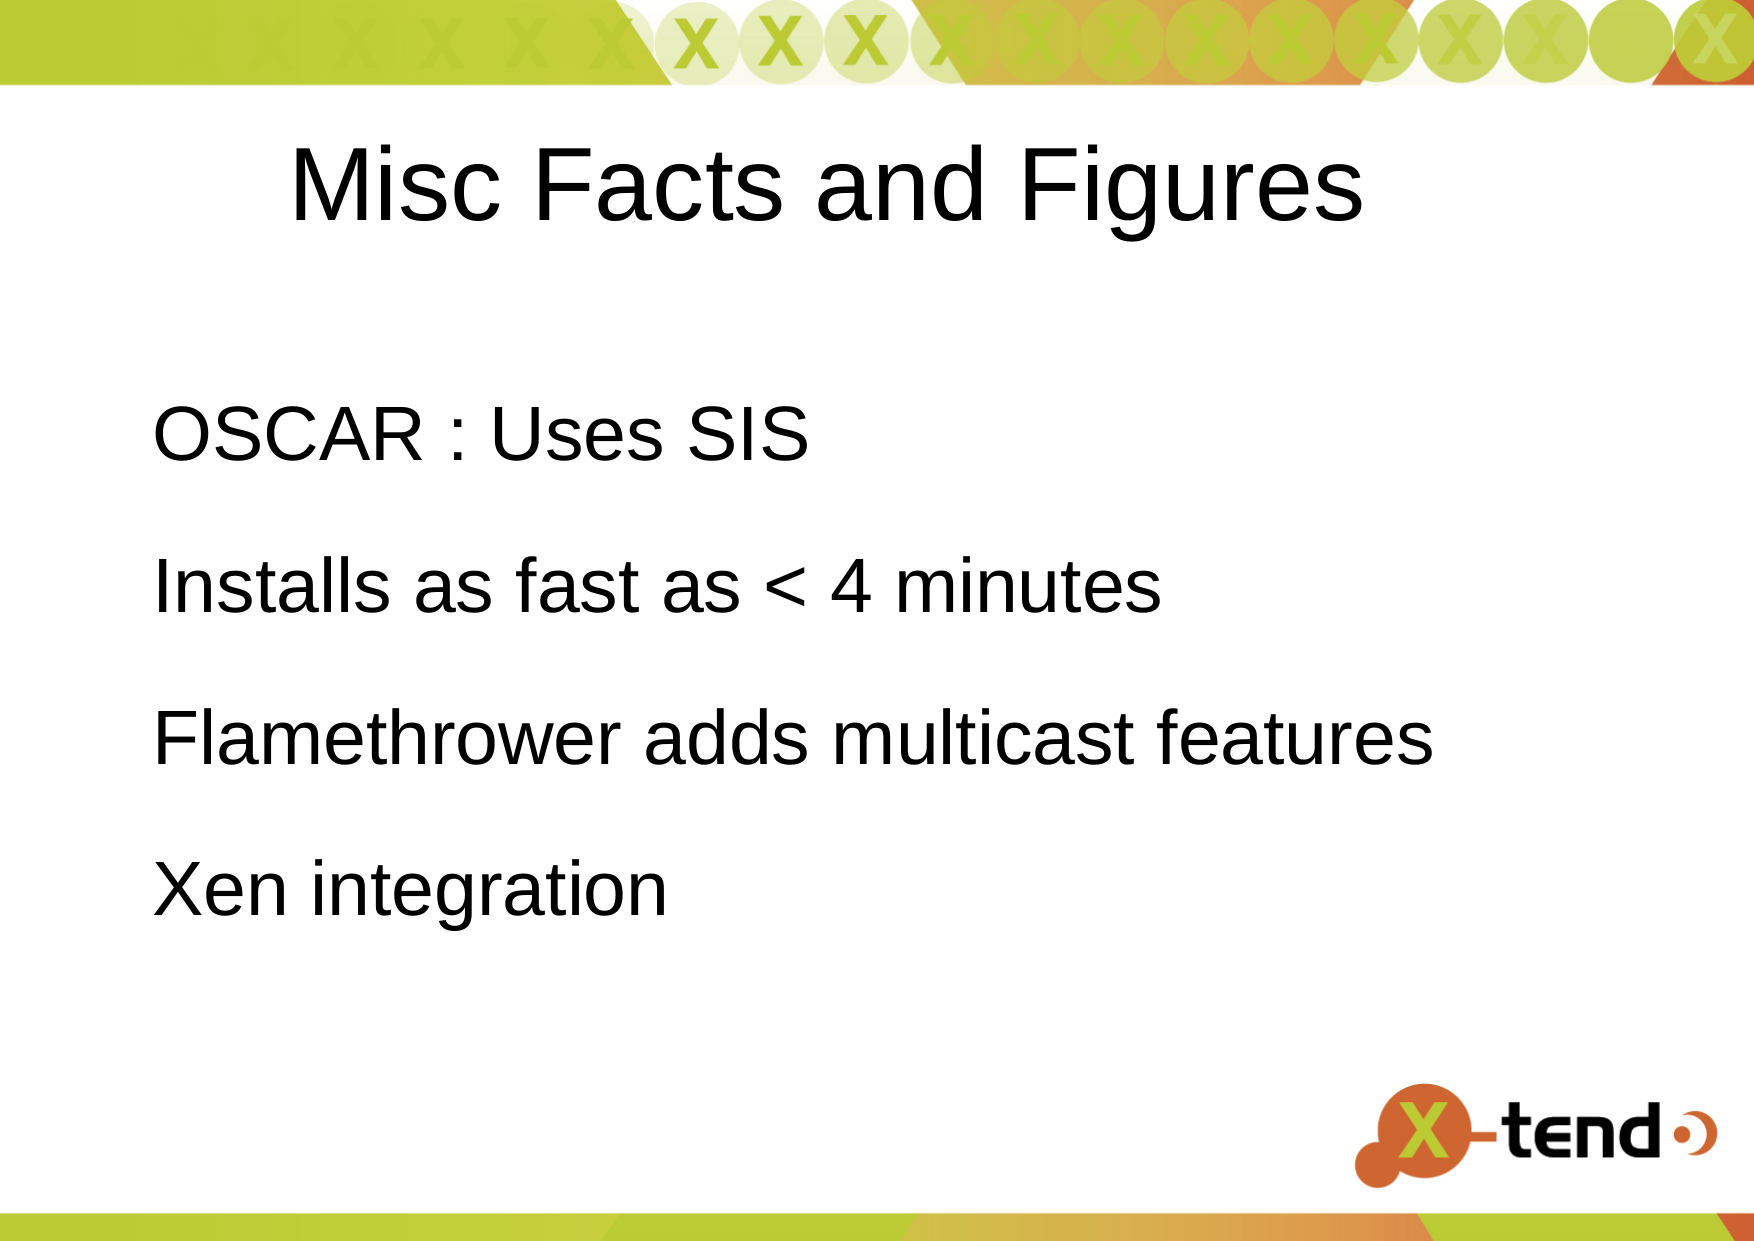

# Misc Facts and Figures
OSCAR : Uses SIS
Installs as fast as < 4 minutes
Flamethrower adds multicast features
Xen integration